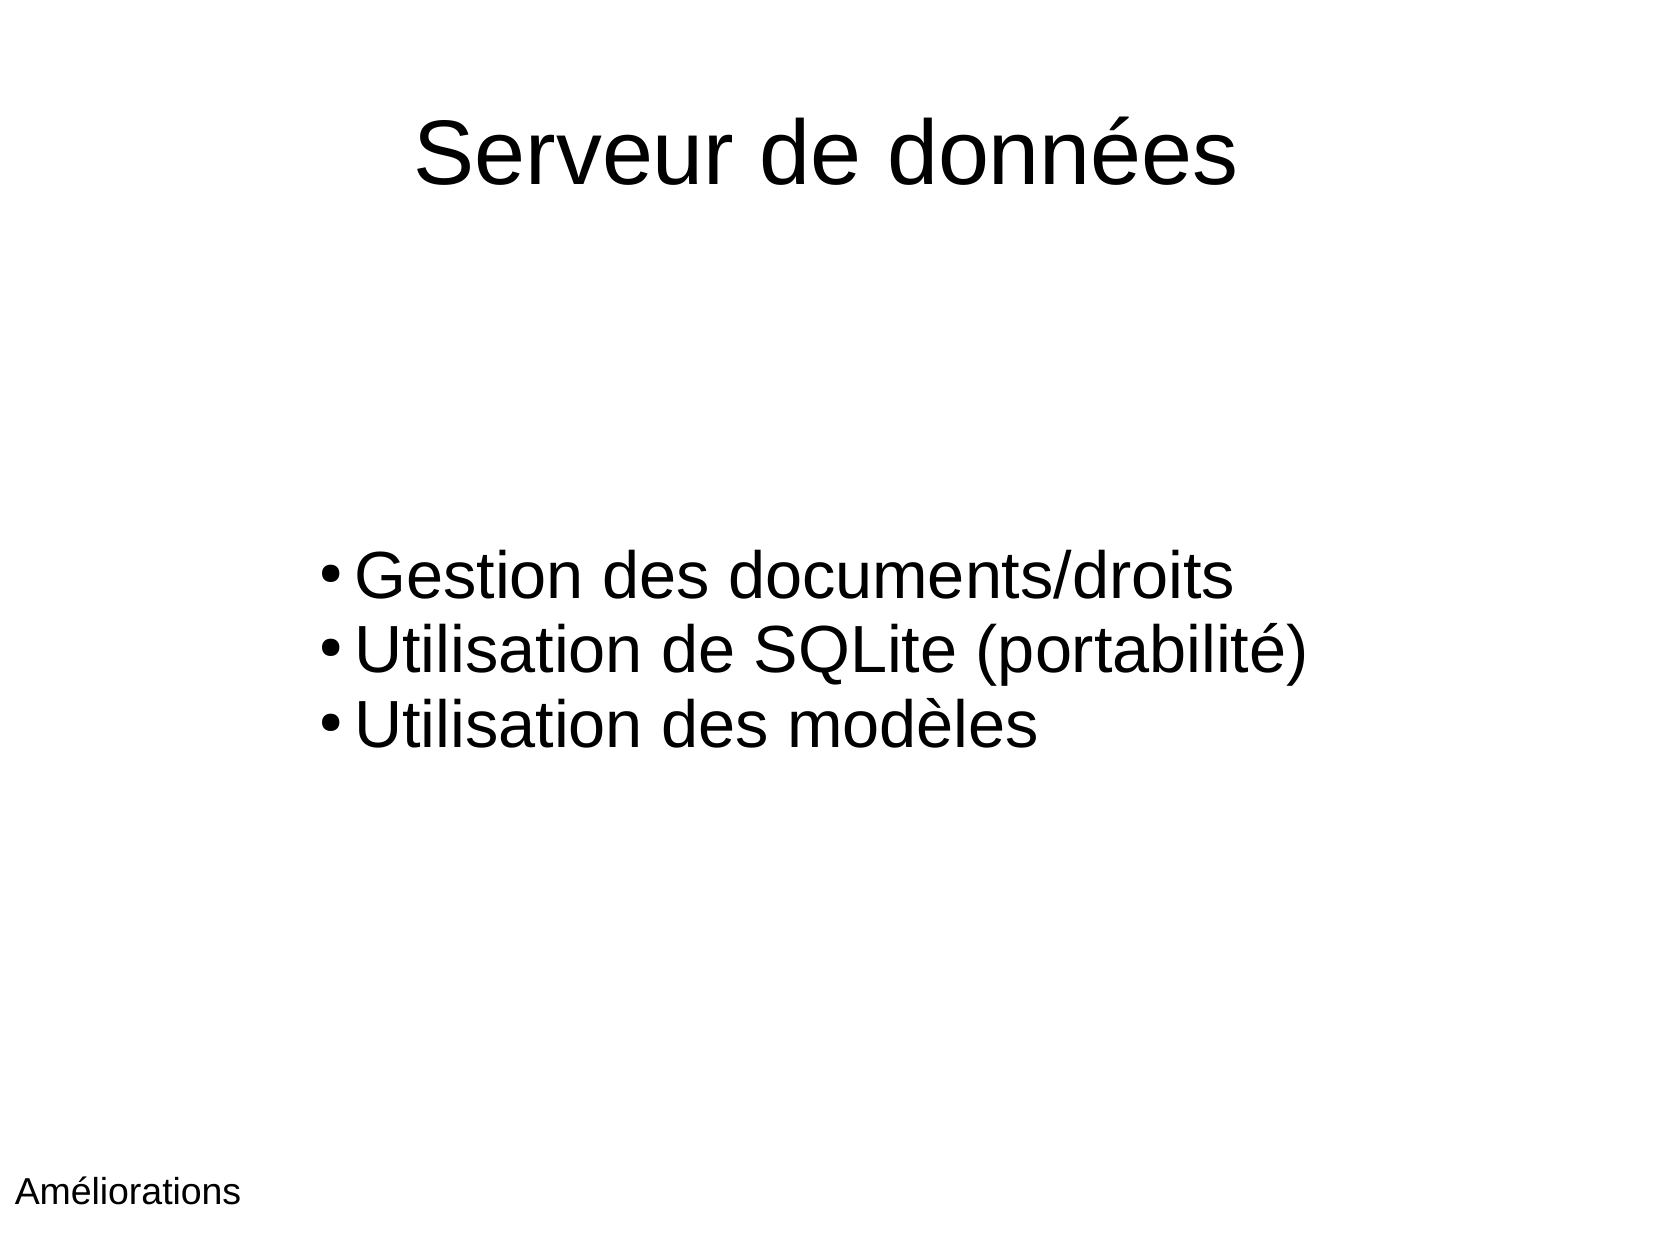

# Serveur de données
Gestion des documents/droits
Utilisation de SQLite (portabilité)
Utilisation des modèles
Améliorations